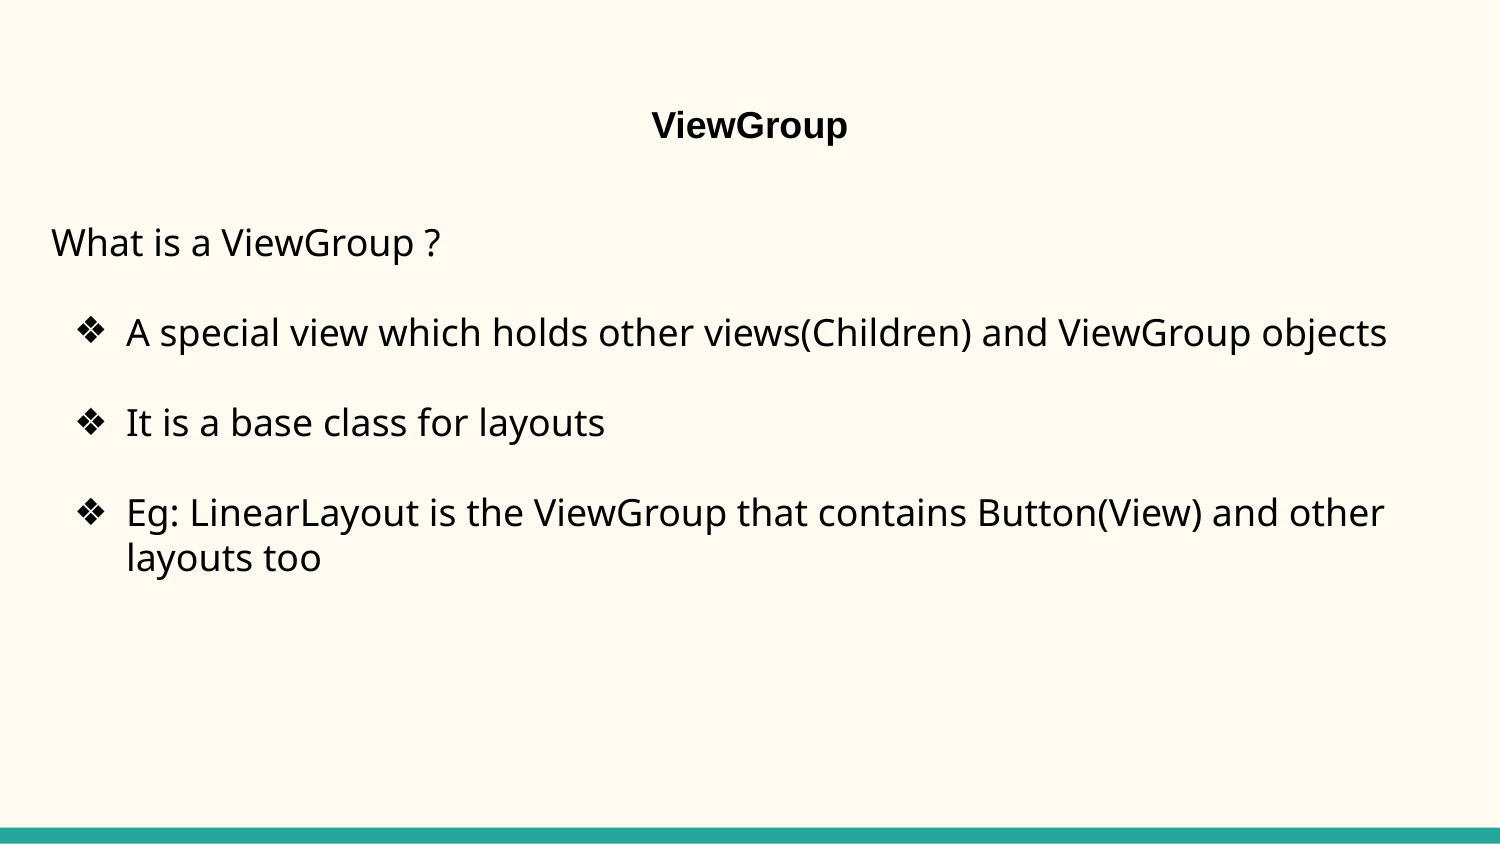

# ViewGroup
What is a ViewGroup ?
A special view which holds other views(Children) and ViewGroup objects
It is a base class for layouts
Eg: LinearLayout is the ViewGroup that contains Button(View) and other layouts too